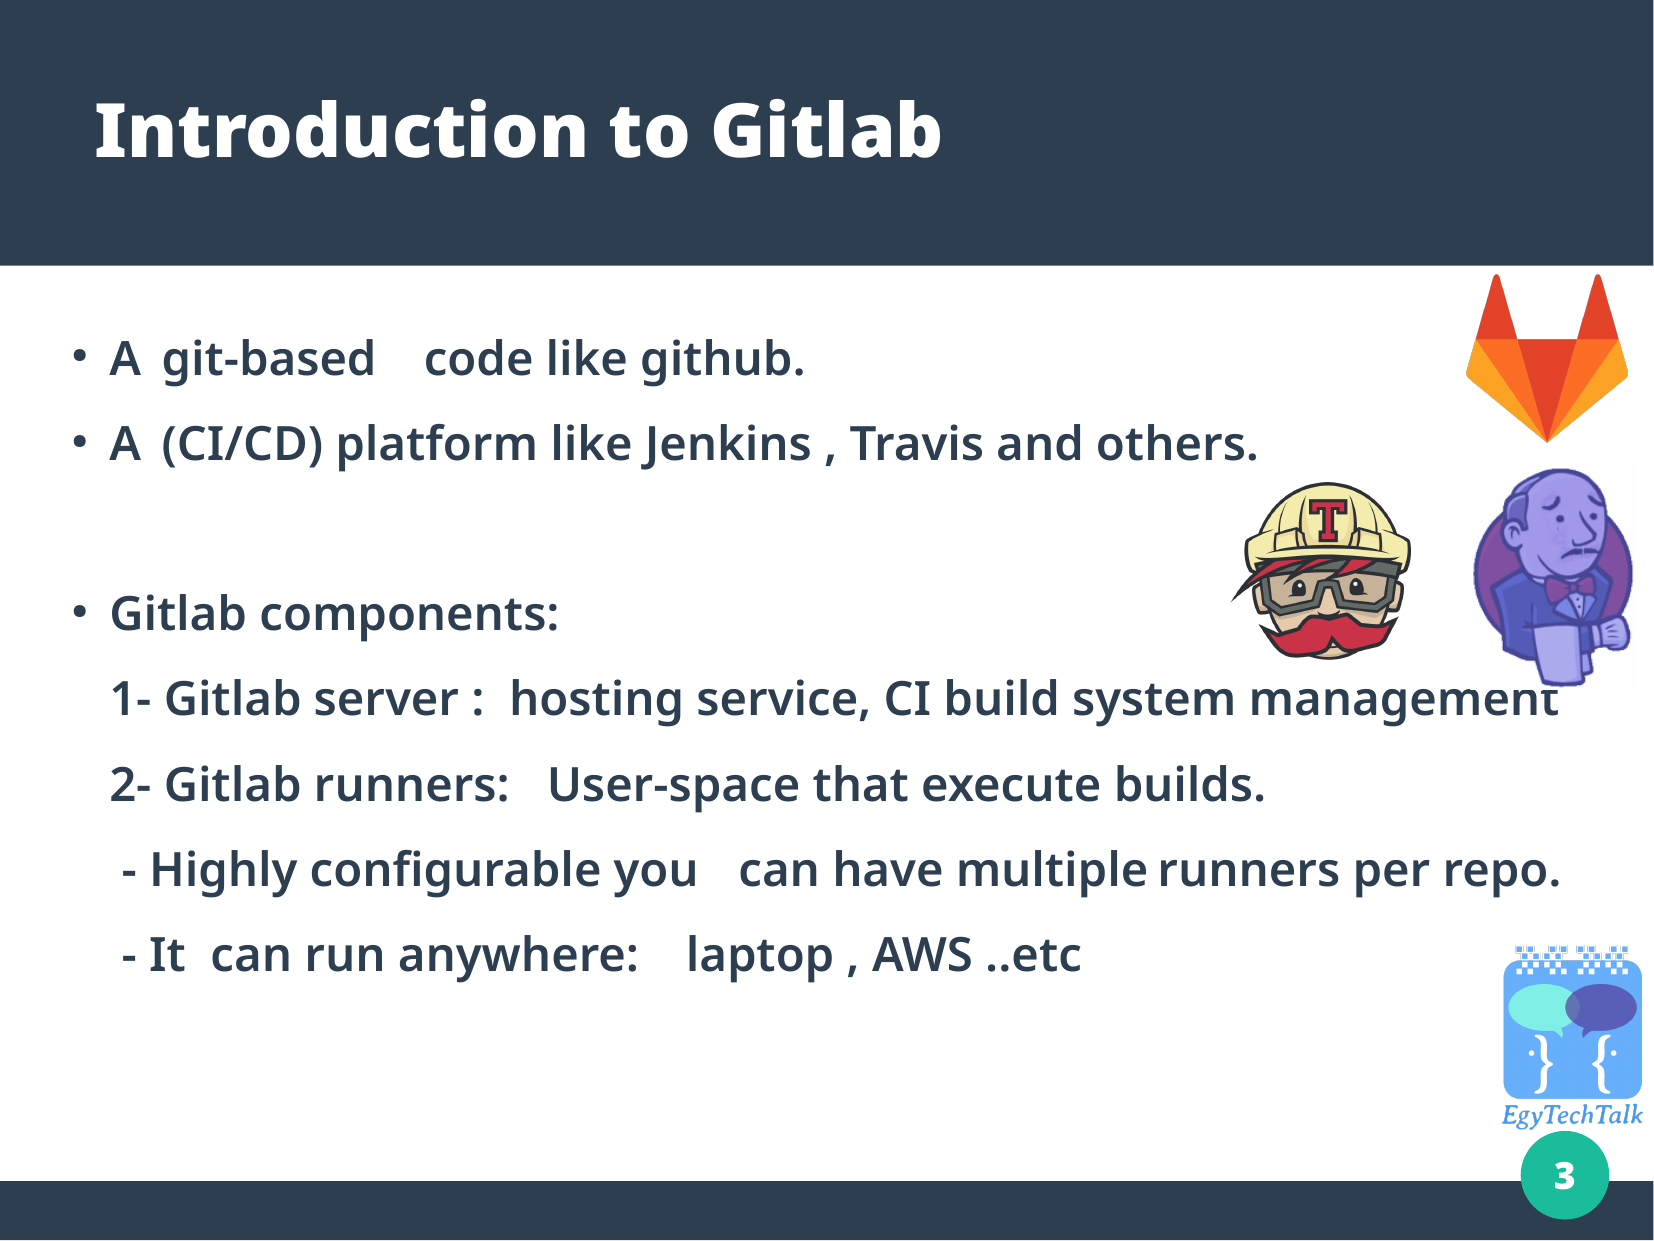

# Introduction to Gitlab
A	git-based	code like github.
A	(CI/CD) platform like Jenkins , Travis and others.
Gitlab components:
1- Gitlab server : hosting service, CI build system management
2- Gitlab runners: User-space that execute builds.
 - Highly configurable you	can have multiple	runners per repo.
 - It can run anywhere:	laptop , AWS ..etc
3